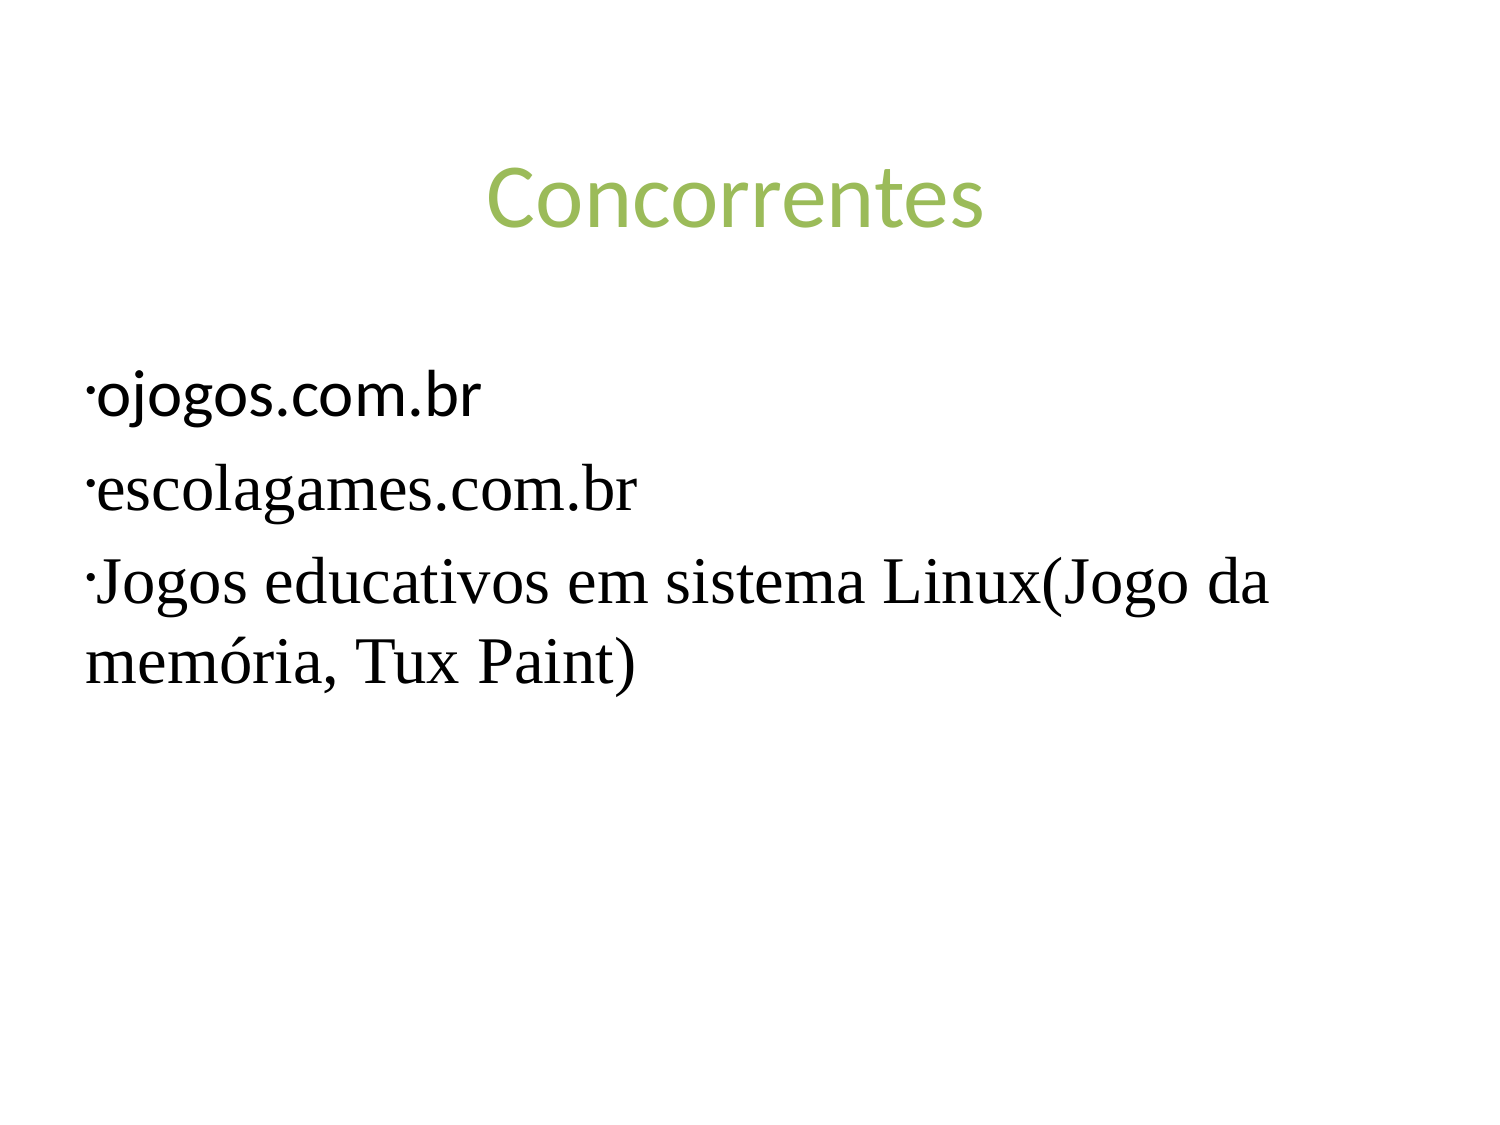

Concorrentes
# ojogos.com.br
escolagames.com.br
Jogos educativos em sistema Linux(Jogo da memória, Tux Paint)